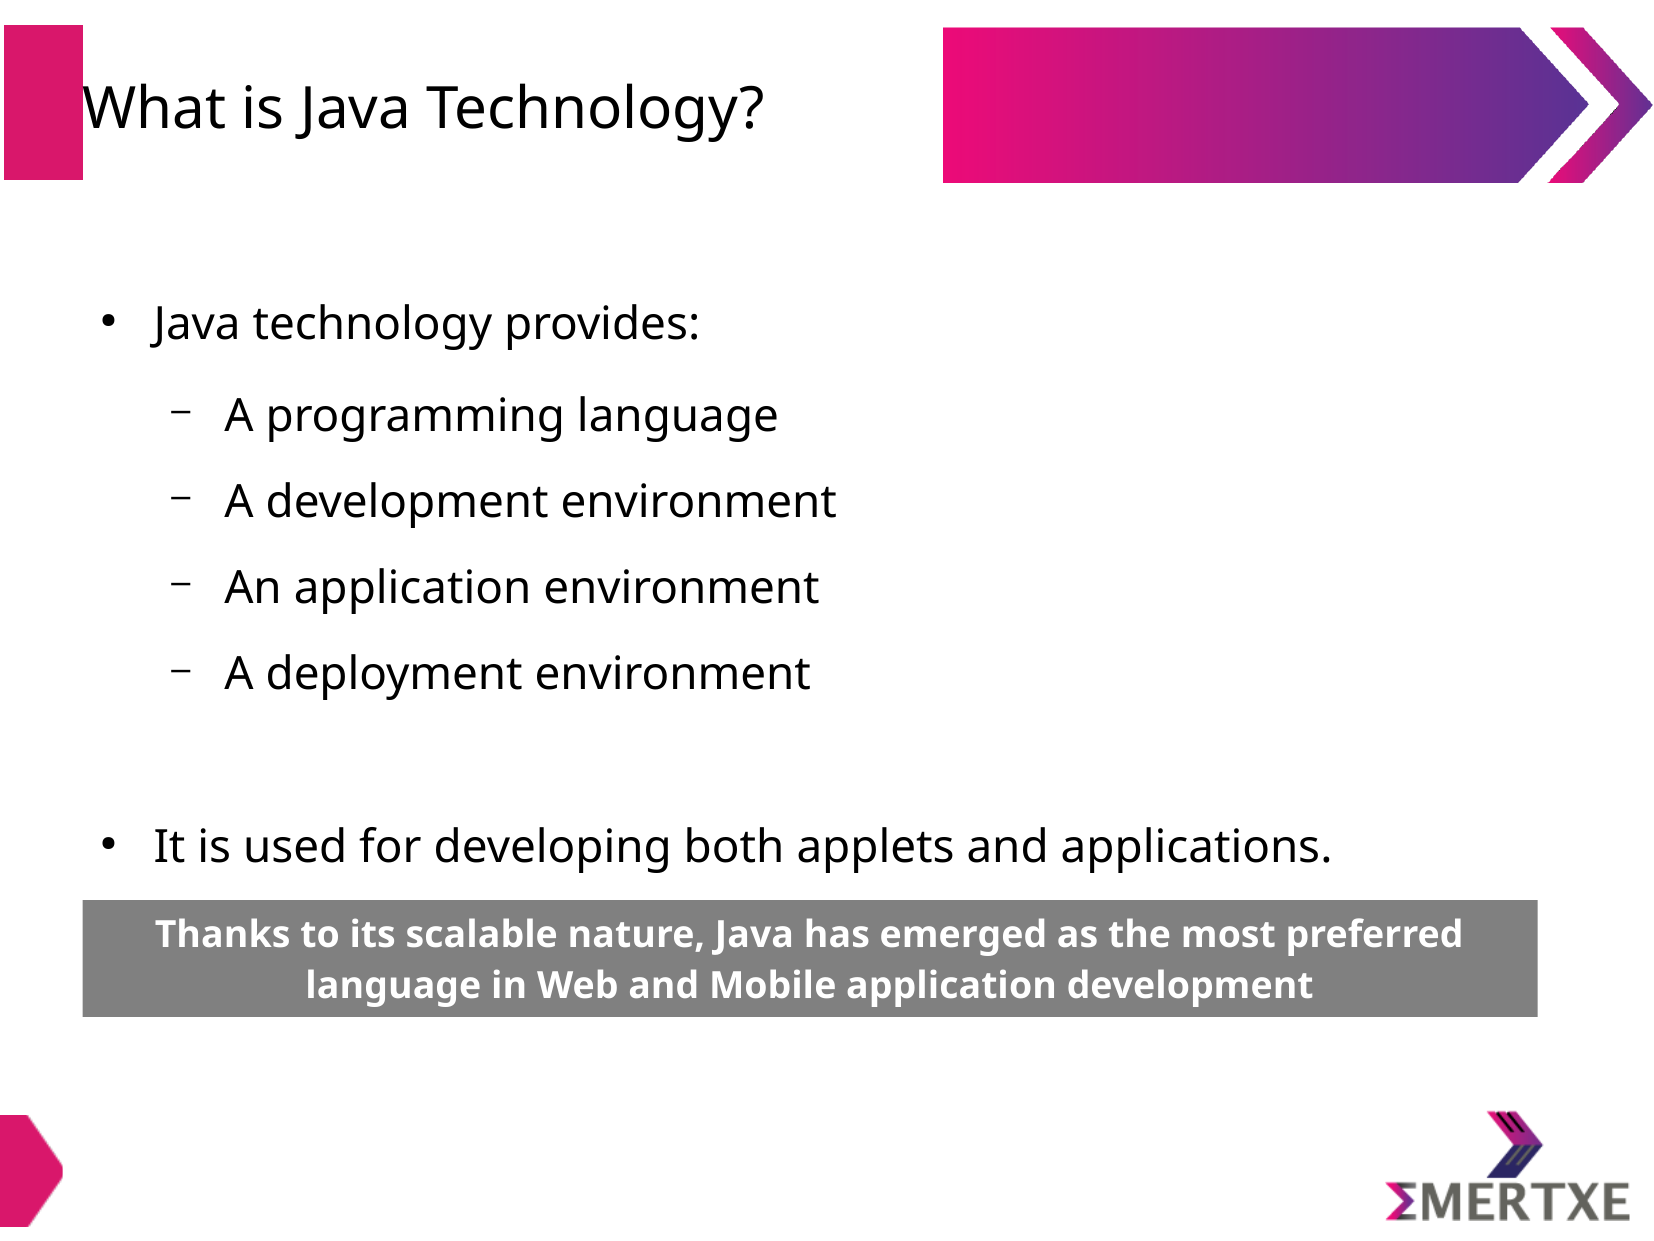

# What is Java Technology?
Java technology provides:
A programming language
A development environment
An application environment
A deployment environment
It is used for developing both applets and applications.
Thanks to its scalable nature, Java has emerged as the most preferred language in Web and Mobile application development